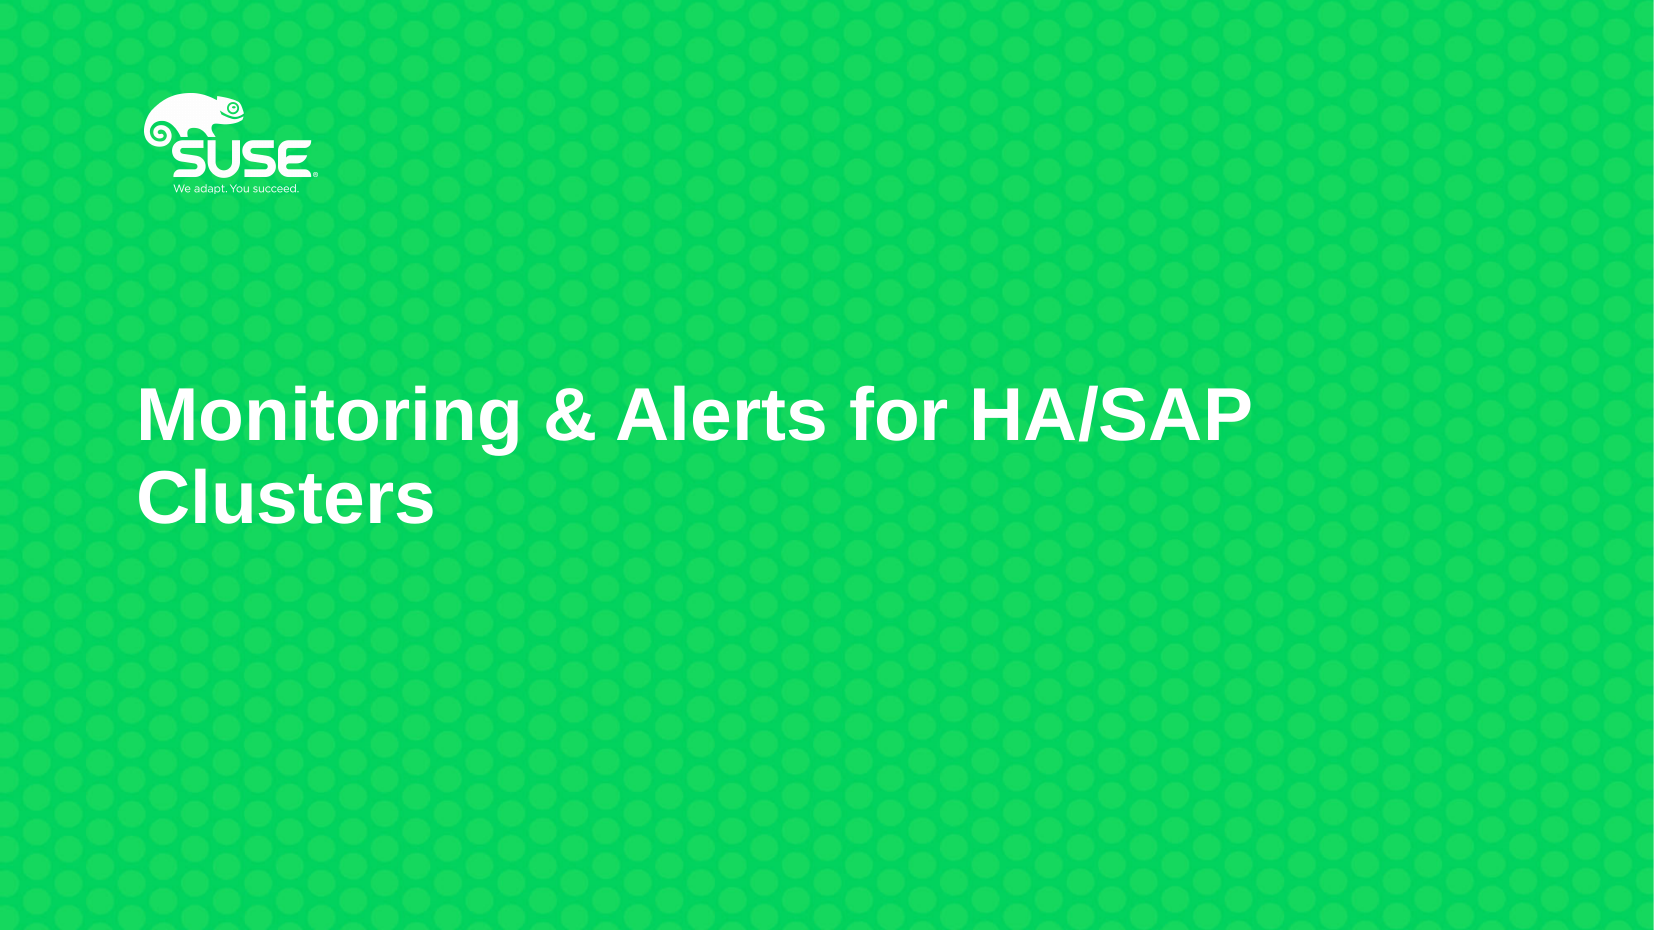

# Monitoring & Alerts for HA/SAP Clusters